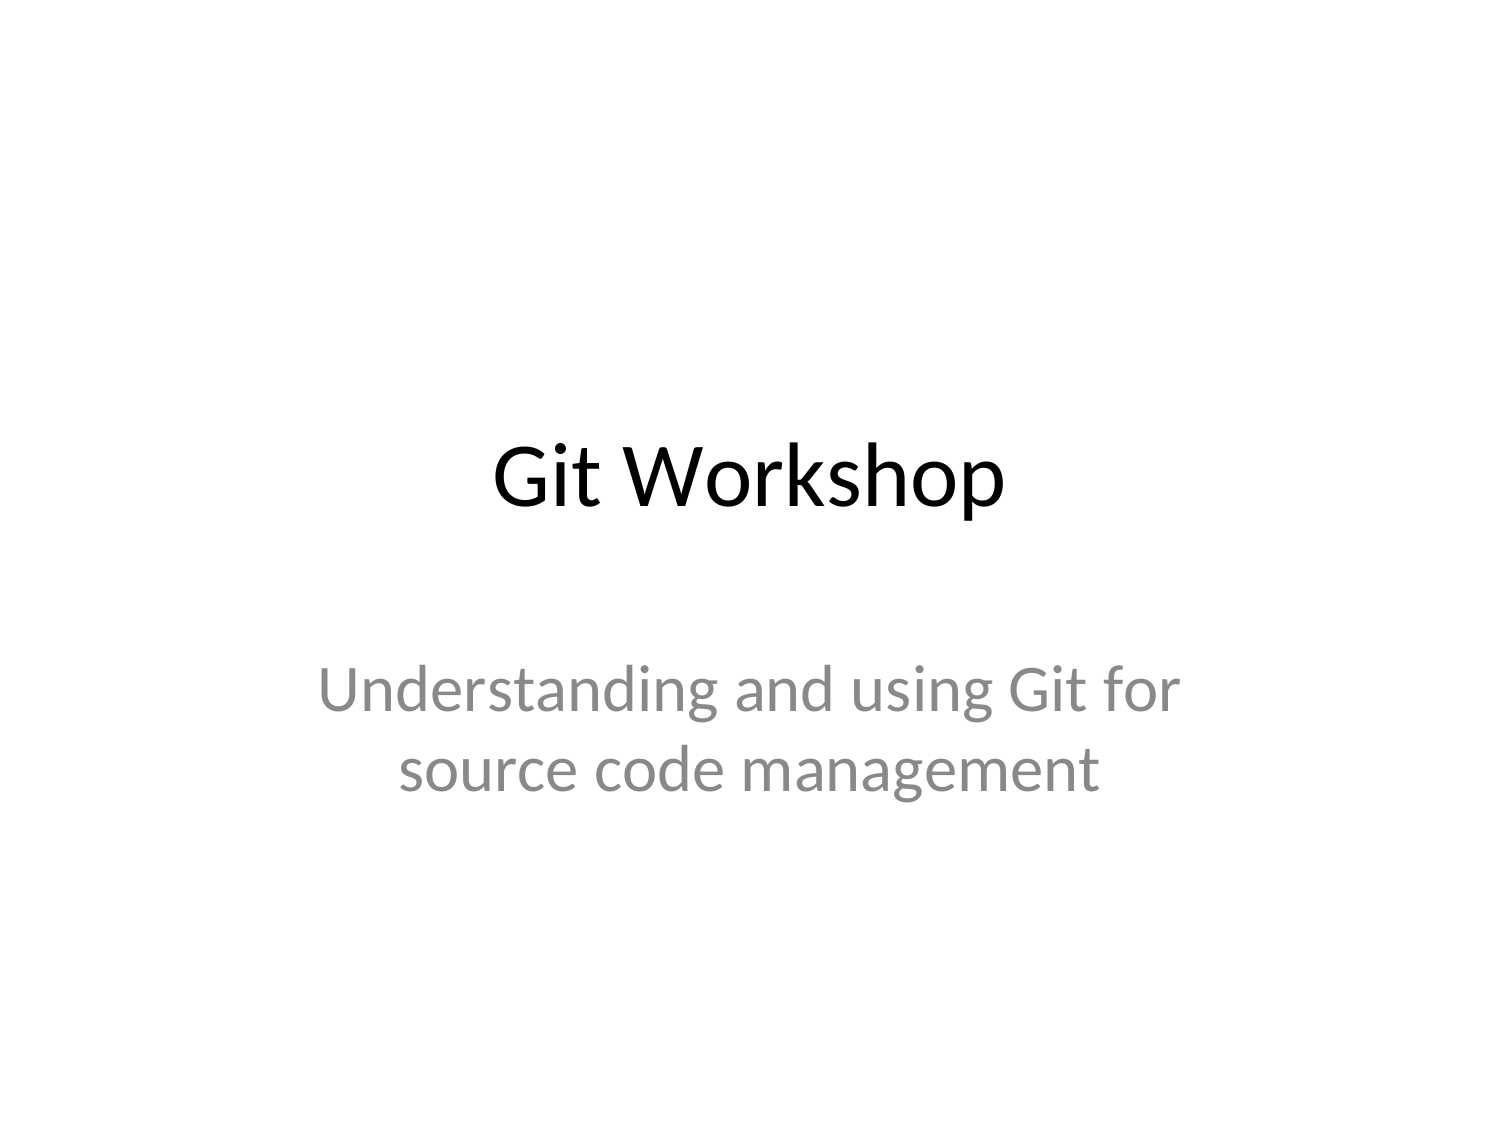

# Git Workshop
Understanding and using Git for source code management
2013